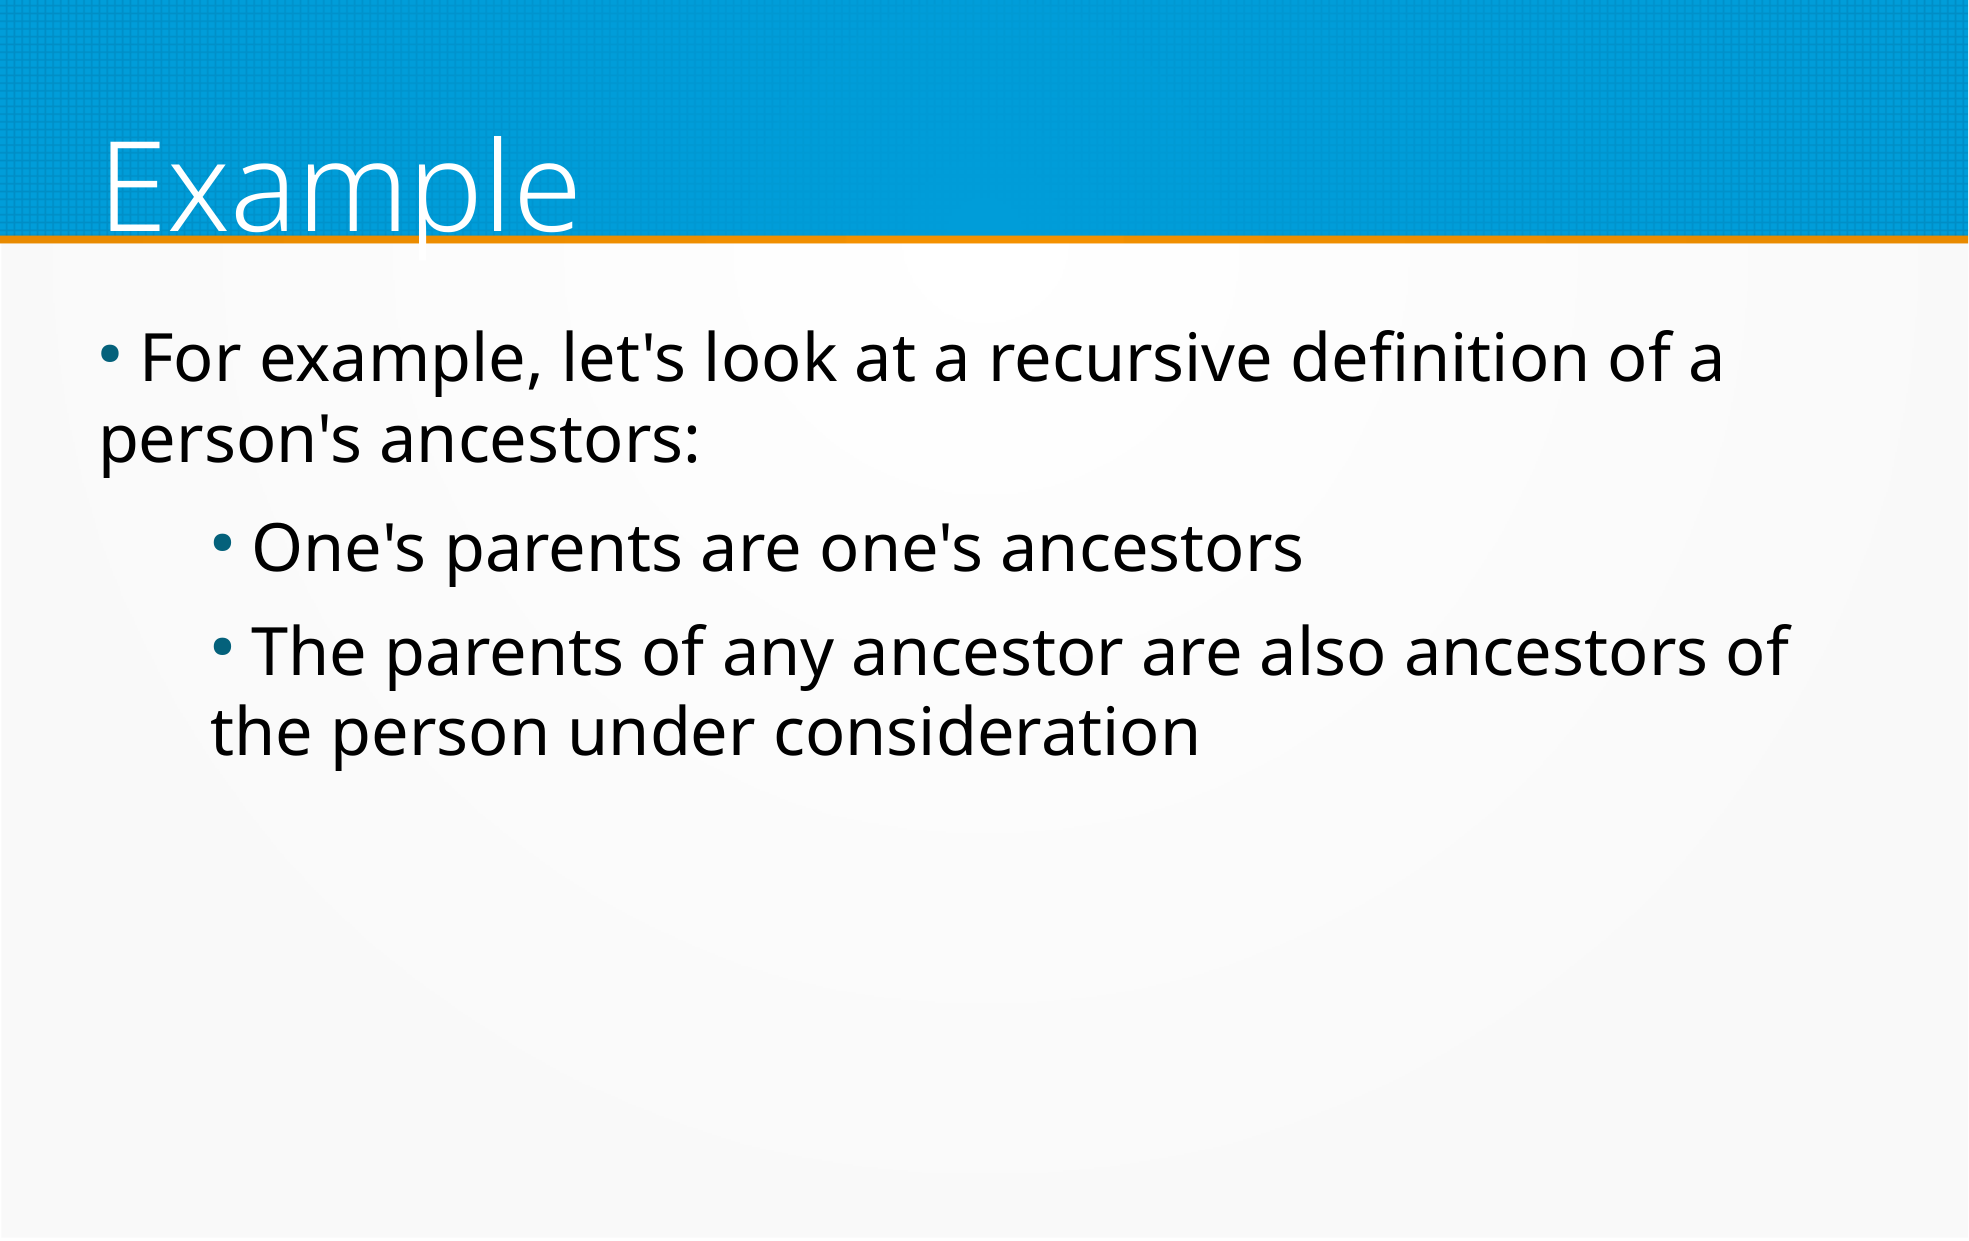

# Example
 For example, let's look at a recursive definition of a person's ancestors:
 One's parents are one's ancestors
 The parents of any ancestor are also ancestors of the person under consideration